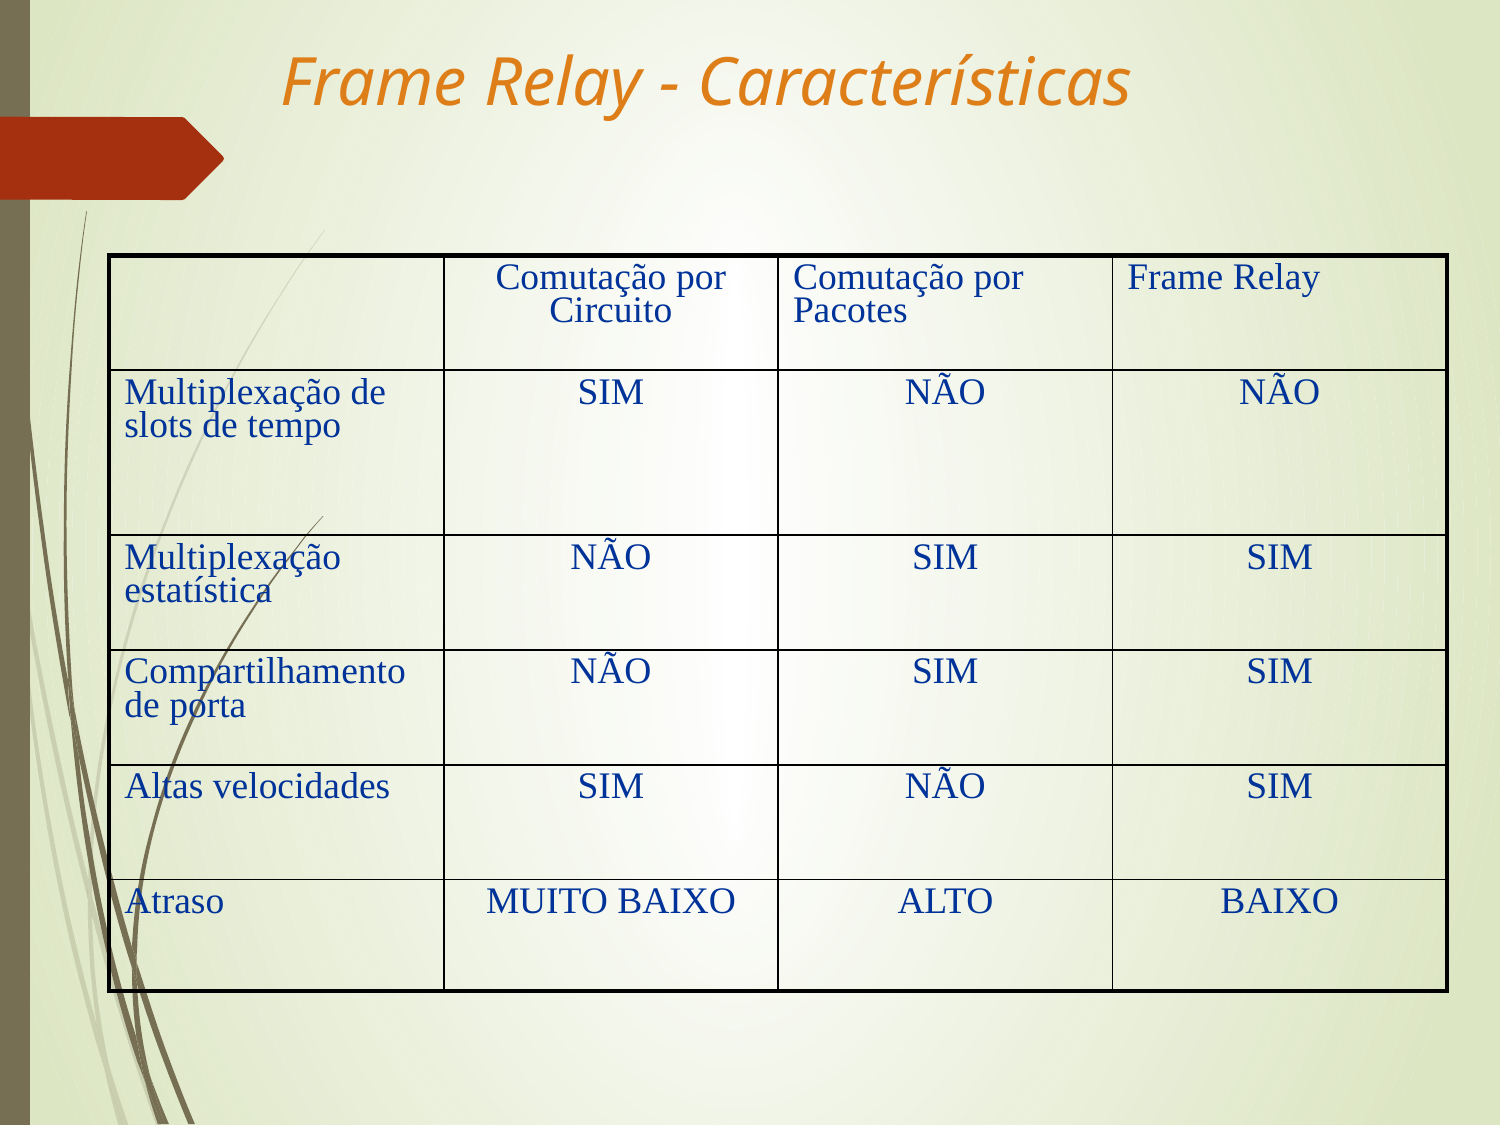

Frame Relay - Características
| | Comutação por Circuito | Comutação por Pacotes | Frame Relay |
| --- | --- | --- | --- |
| Multiplexação de slots de tempo | SIM | NÃO | NÃO |
| Multiplexação estatística | NÃO | SIM | SIM |
| Compartilhamento de porta | NÃO | SIM | SIM |
| Altas velocidades | SIM | NÃO | SIM |
| Atraso | MUITO BAIXO | ALTO | BAIXO |